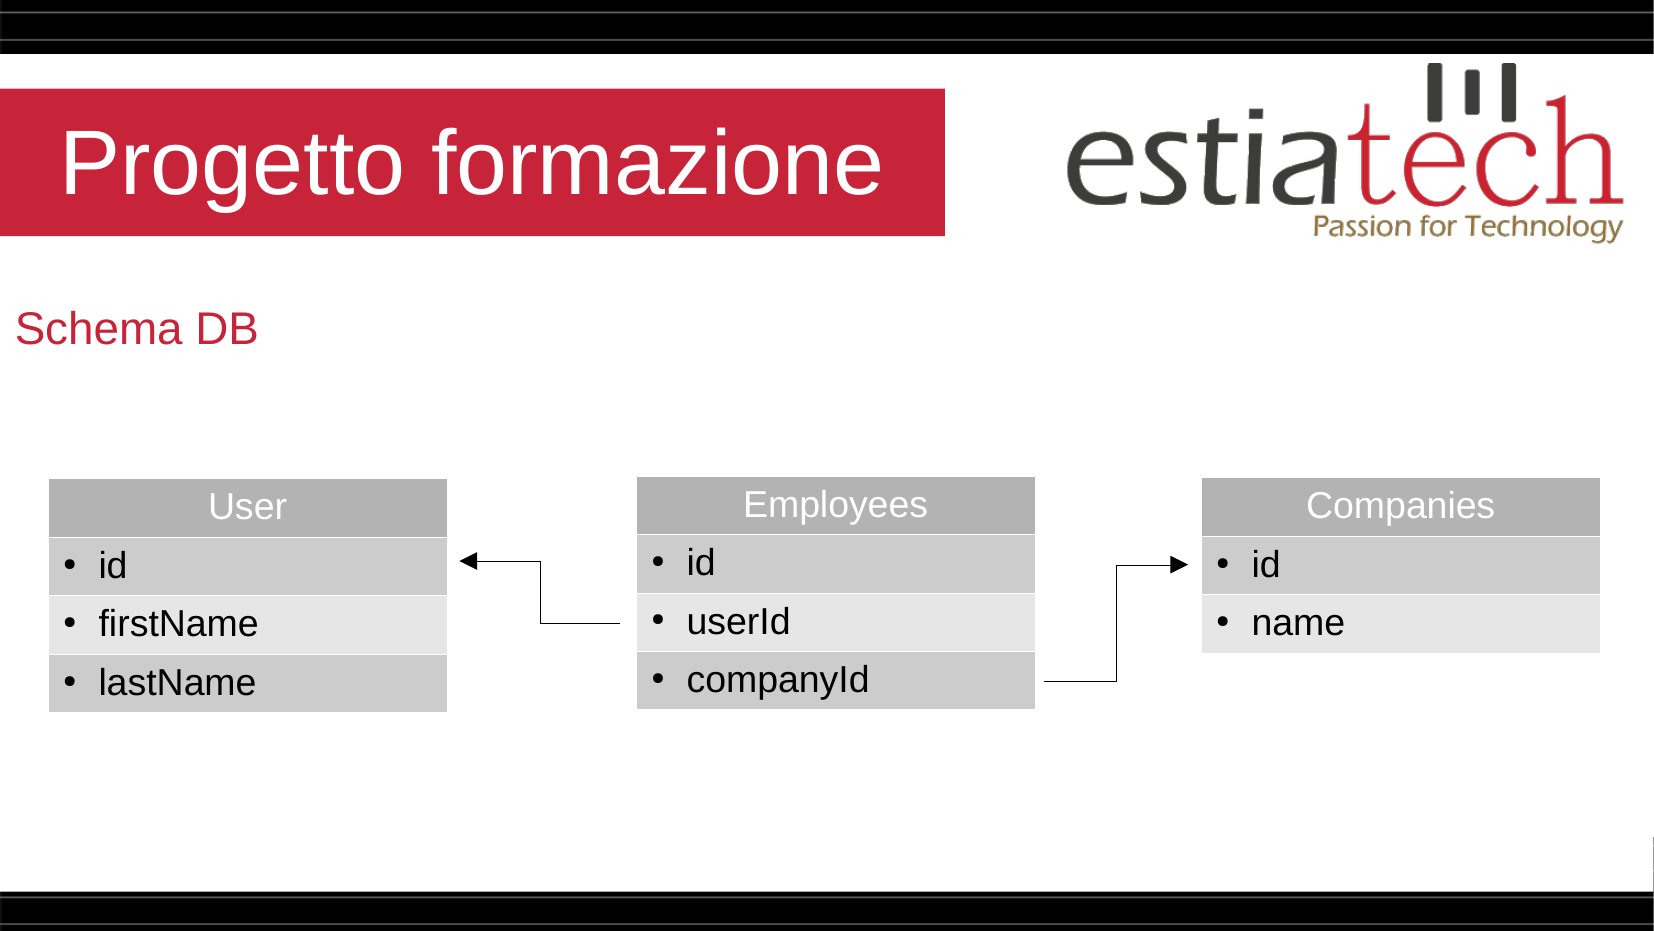

Progetto formazione
Schema DB
| Employees |
| --- |
| id |
| userId |
| companyId |
| Companies |
| --- |
| id |
| name |
| User |
| --- |
| id |
| firstName |
| lastName |